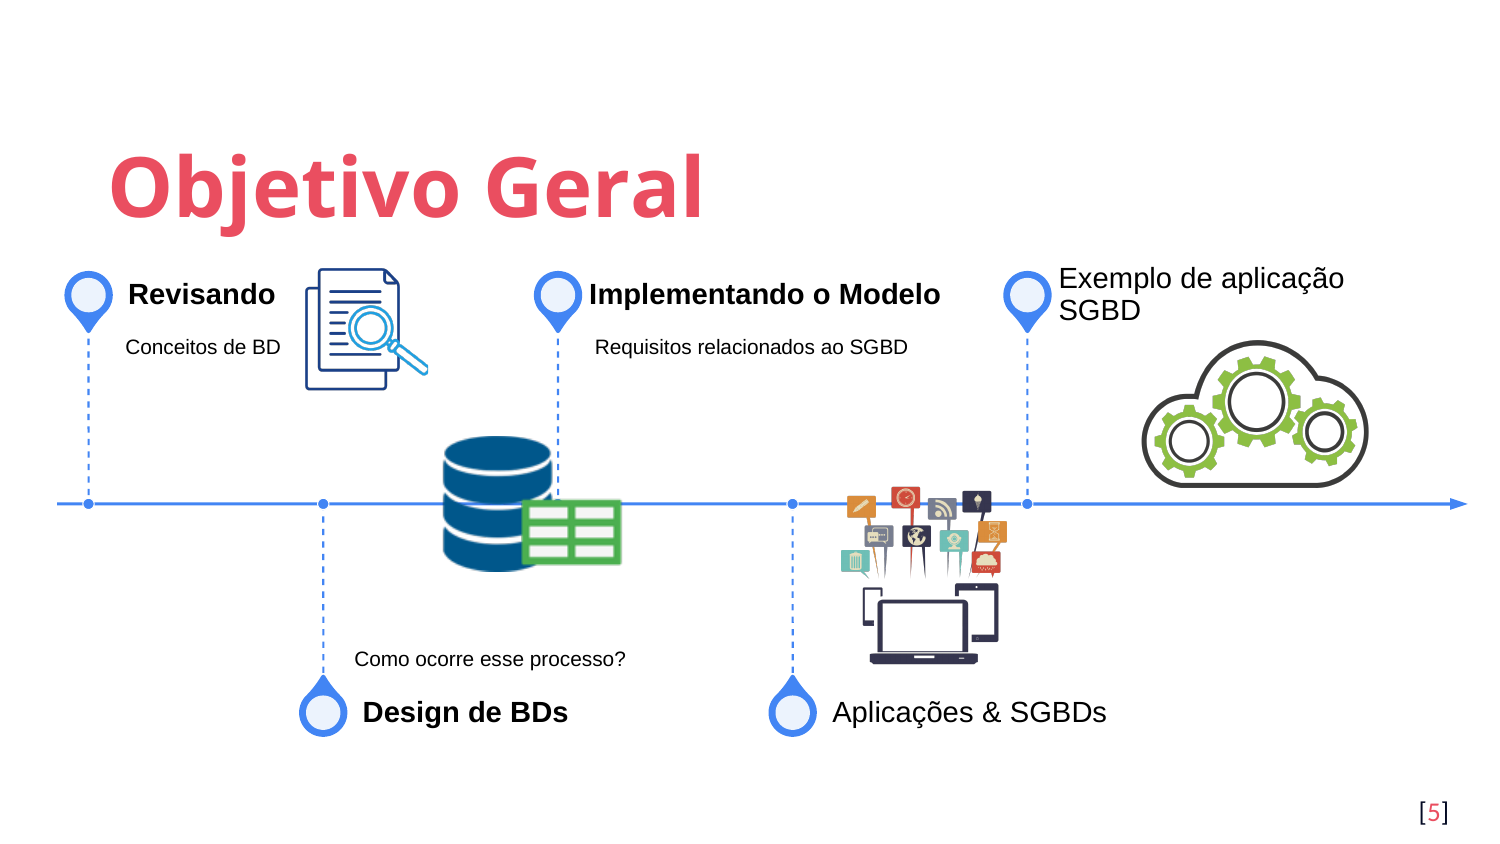

Objetivo Geral
 Revisando
Implementando o Modelo
Exemplo de aplicação SGBD
 Conceitos de BD
 Requisitos relacionados ao SGBD
Como ocorre esse processo?
 Design de BDs
 Aplicações & SGBDs